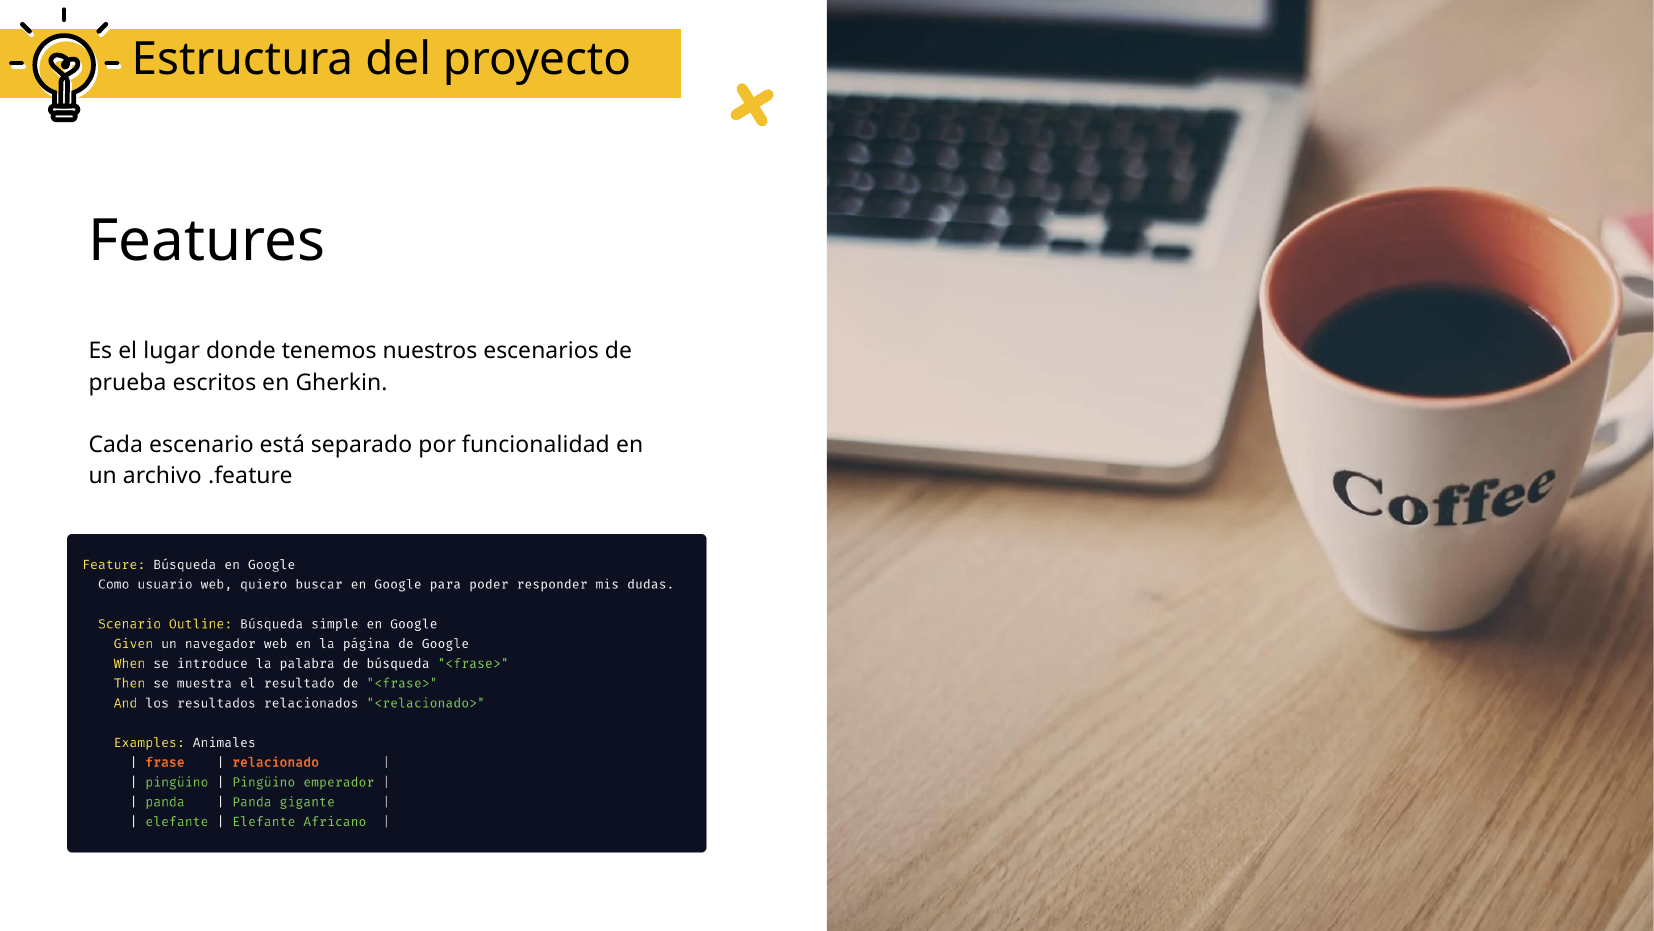

Estructura del proyecto
# Features
Es el lugar donde tenemos nuestros escenarios de prueba escritos en Gherkin.
Cada escenario está separado por funcionalidad en un archivo .feature